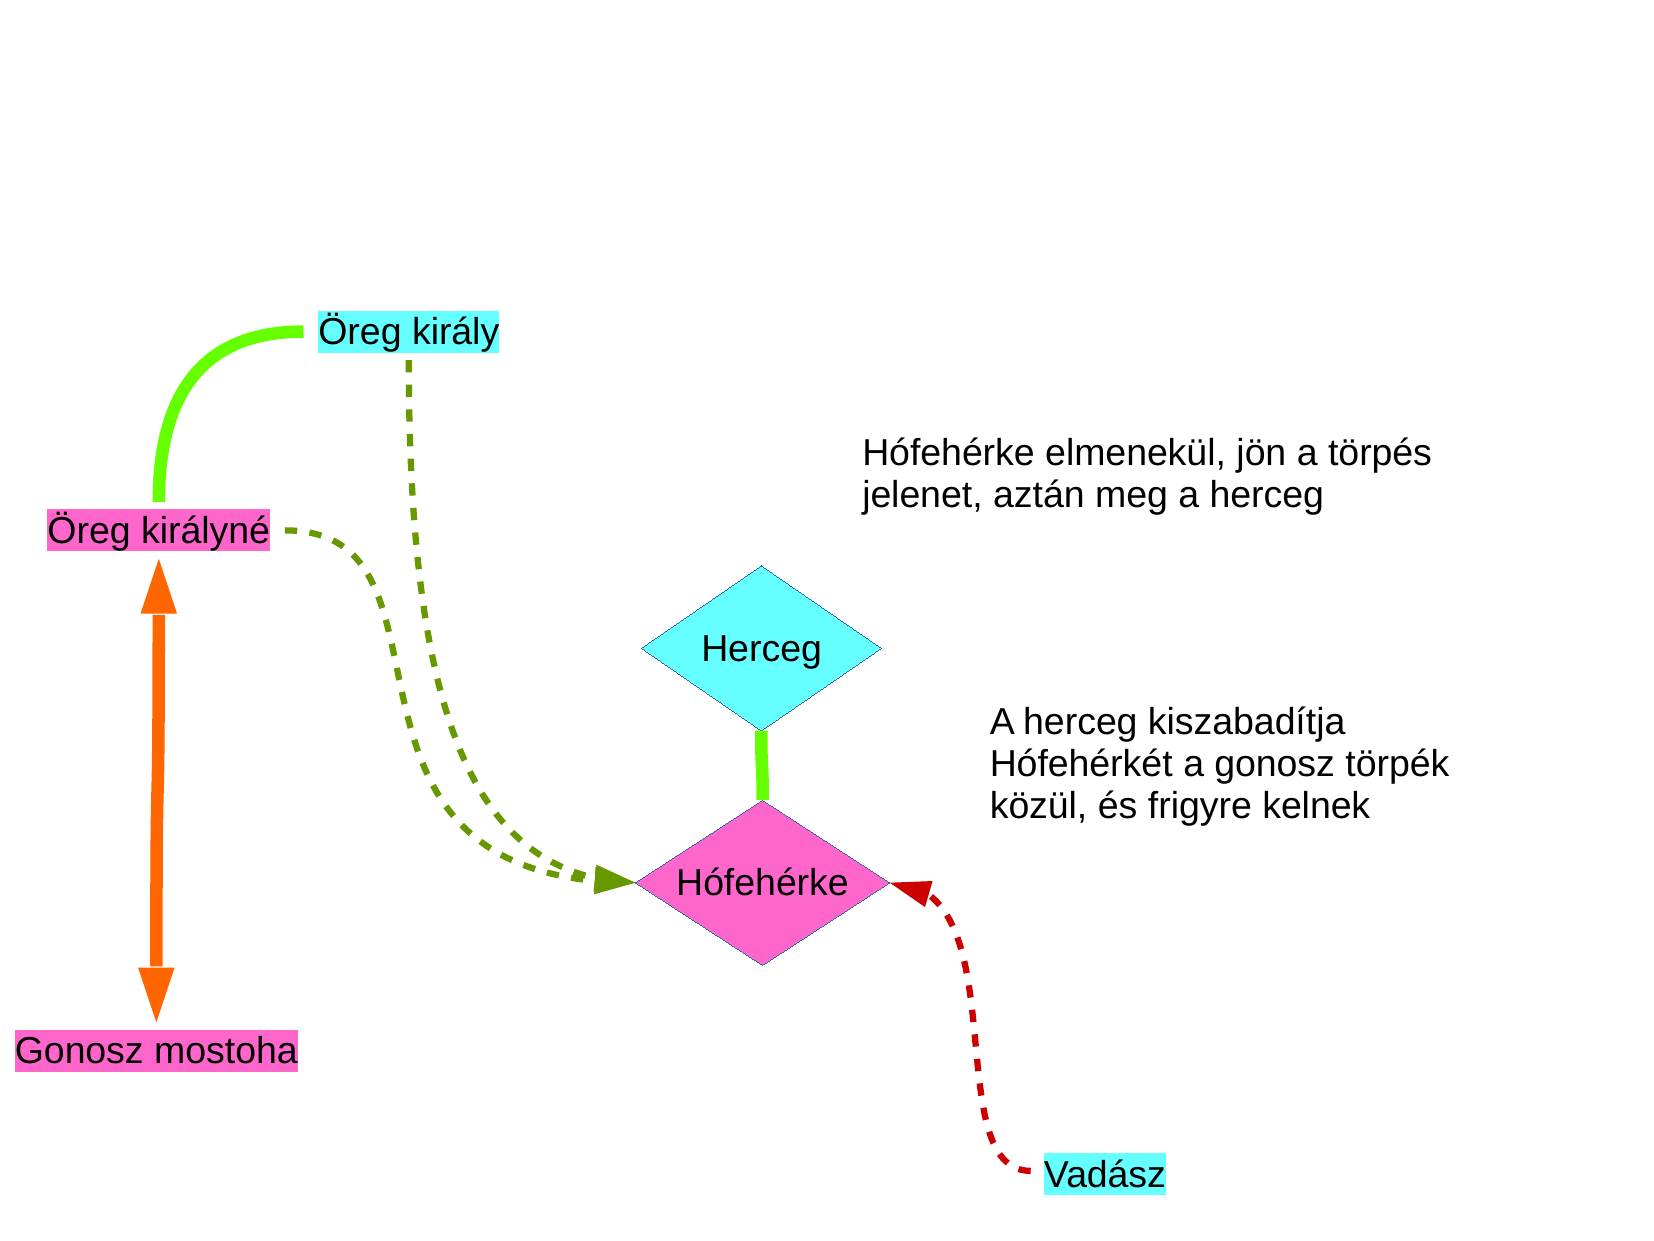

Öreg király
Hófehérke elmenekül, jön a törpés jelenet, aztán meg a herceg
Öreg királyné
Herceg
A herceg kiszabadítja Hófehérkét a gonosz törpék közül, és frigyre kelnek
Hófehérke
Gonosz mostoha
Vadász